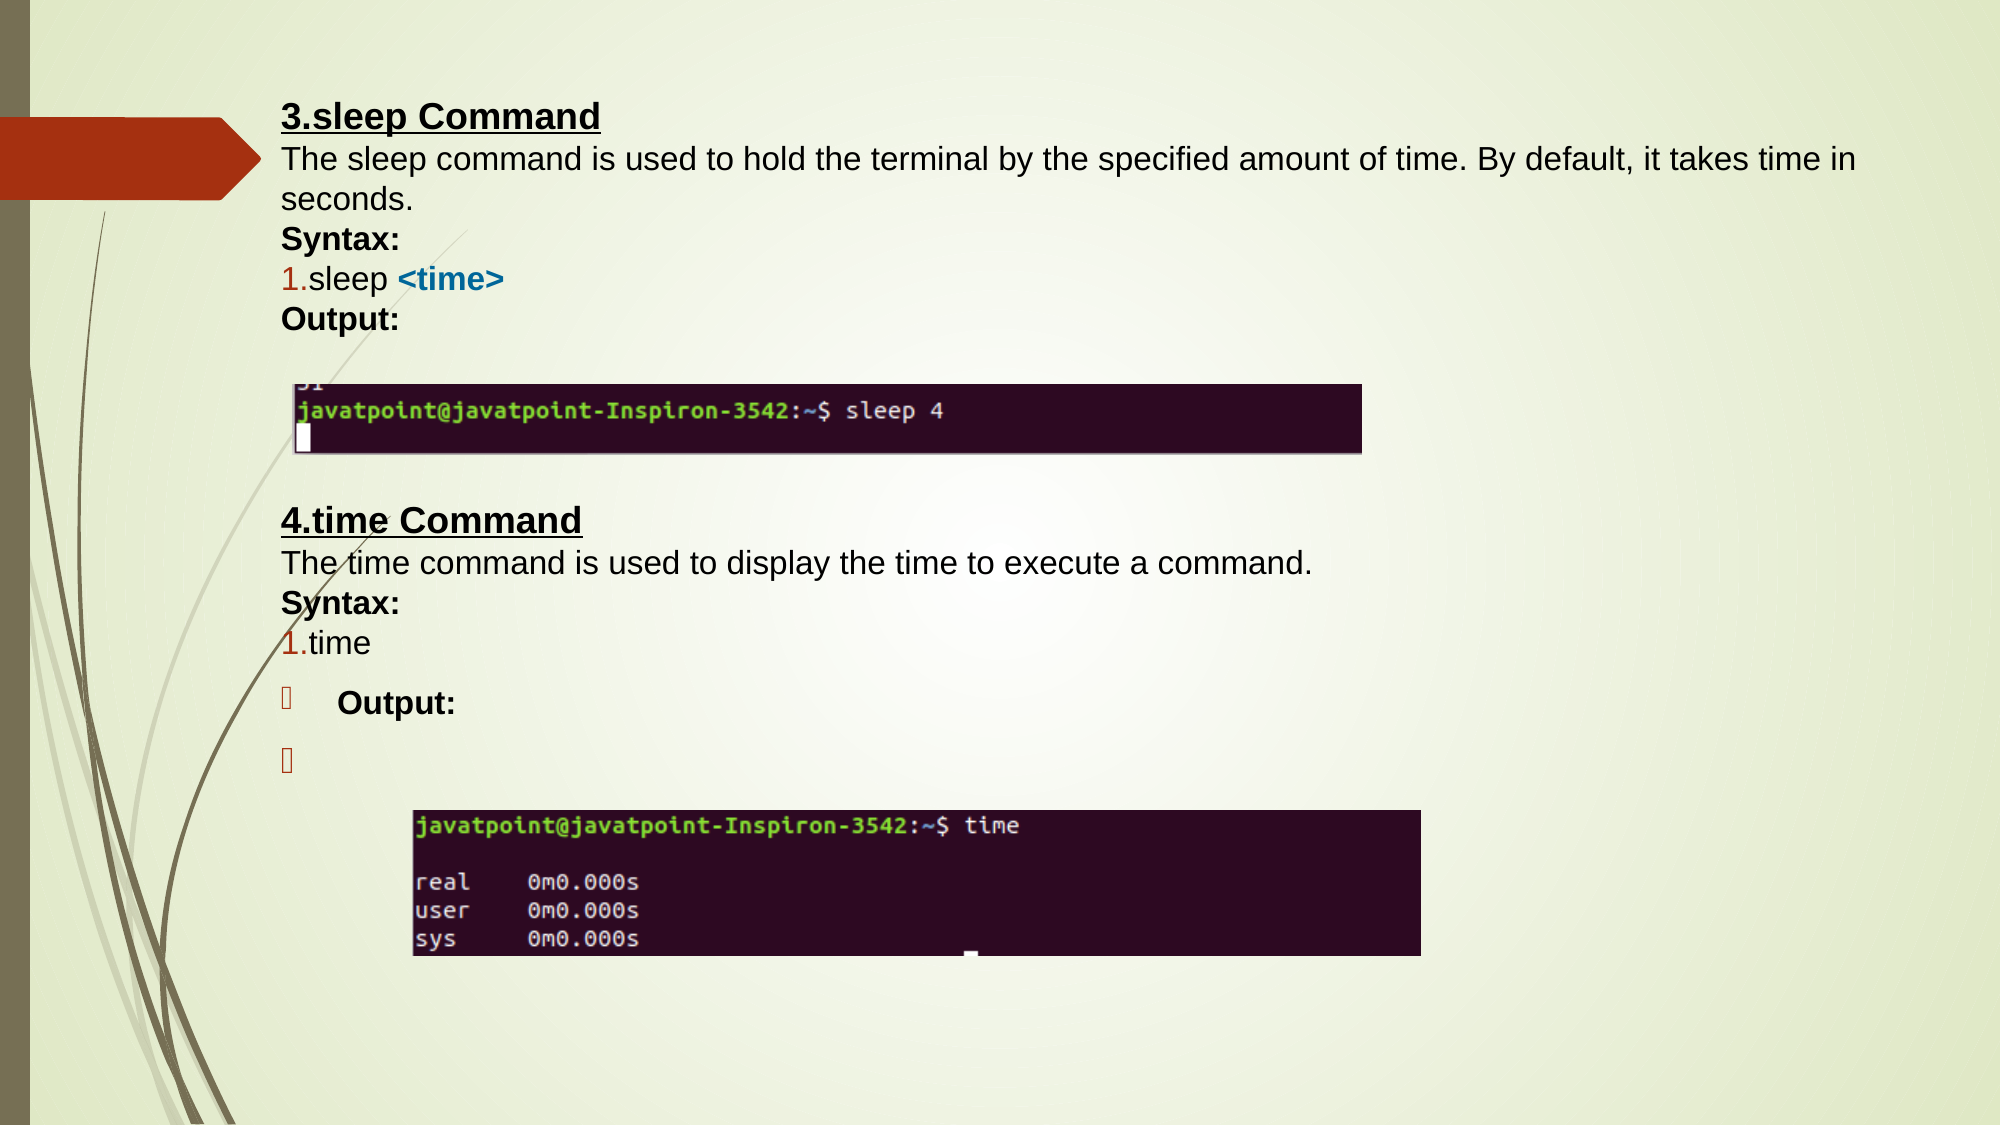

# 3.sleep Command
The sleep command is used to hold the terminal by the specified amount of time. By default, it takes time in seconds.
Syntax:
sleep <time>
Output:
4.time Command
The time command is used to display the time to execute a command.
Syntax:
time
Output: